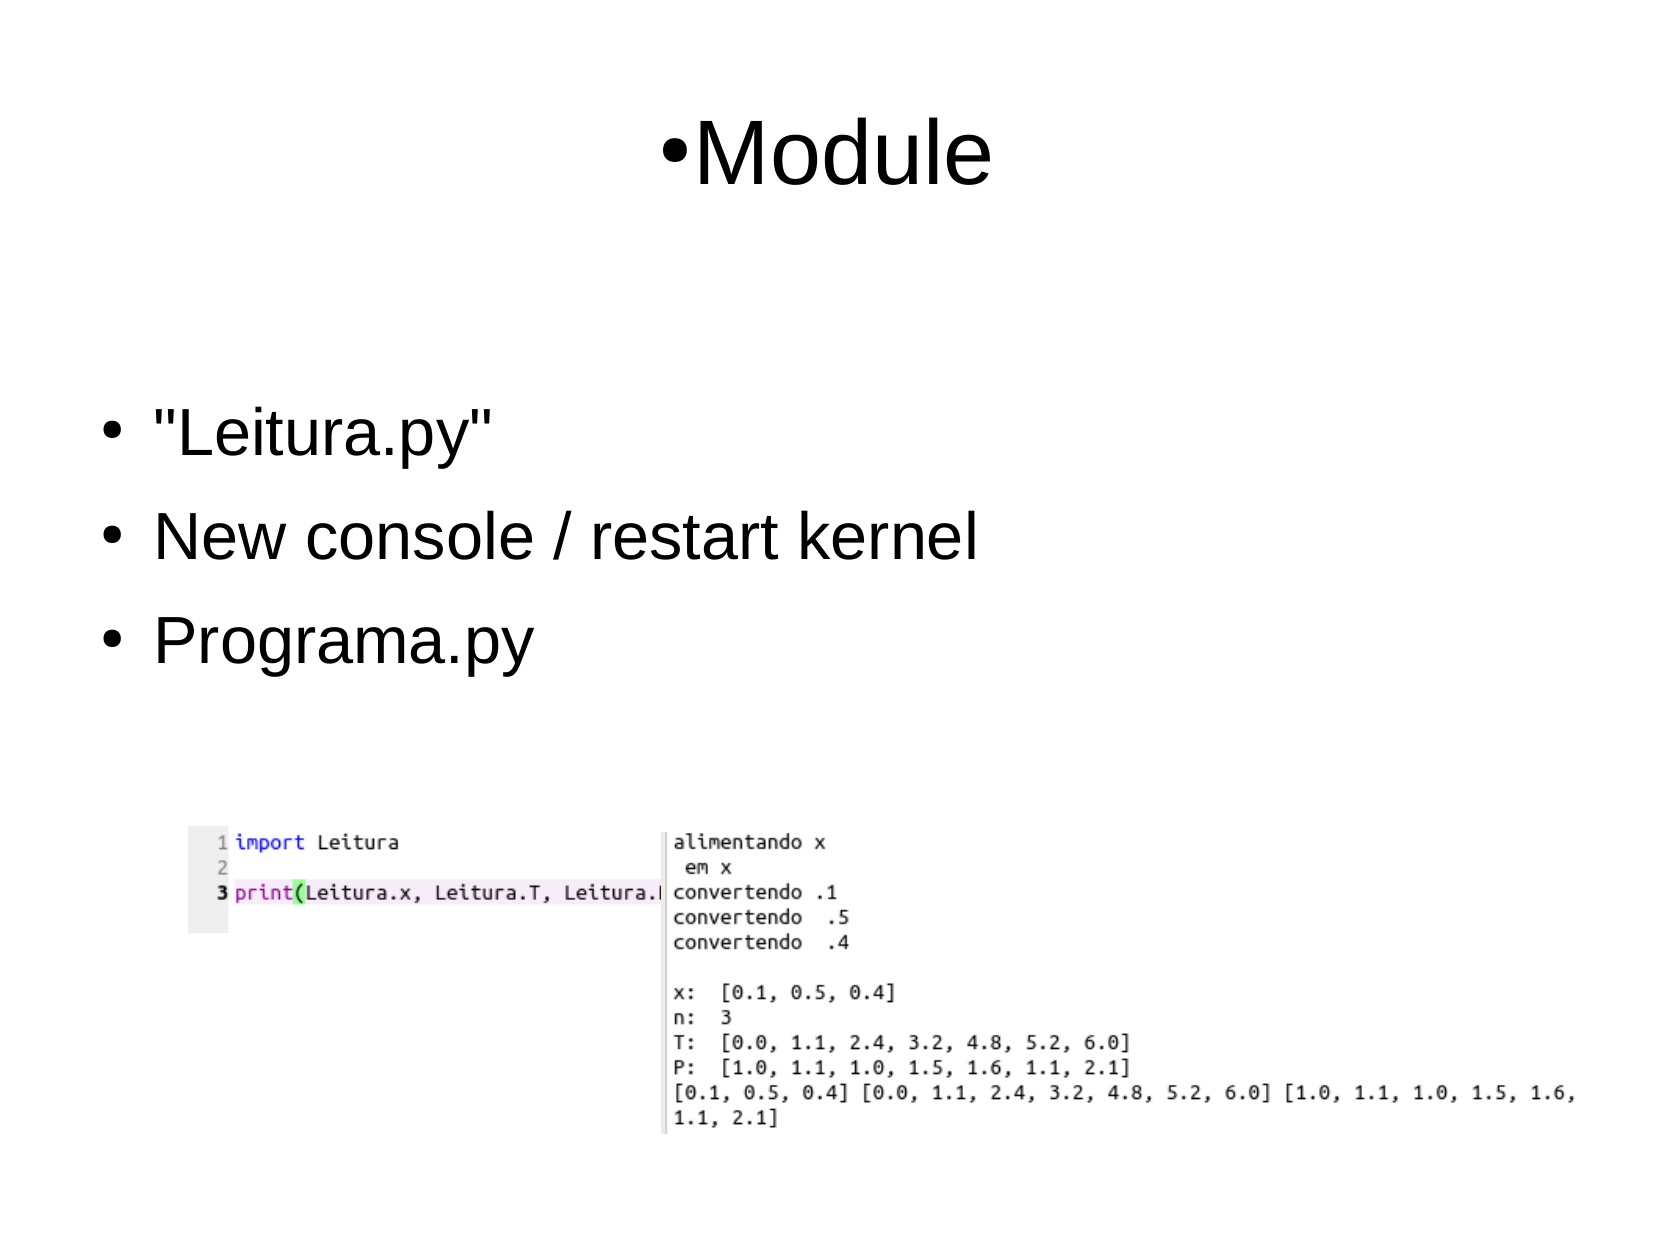

# Module
"Leitura.py"
New console / restart kernel
Programa.py